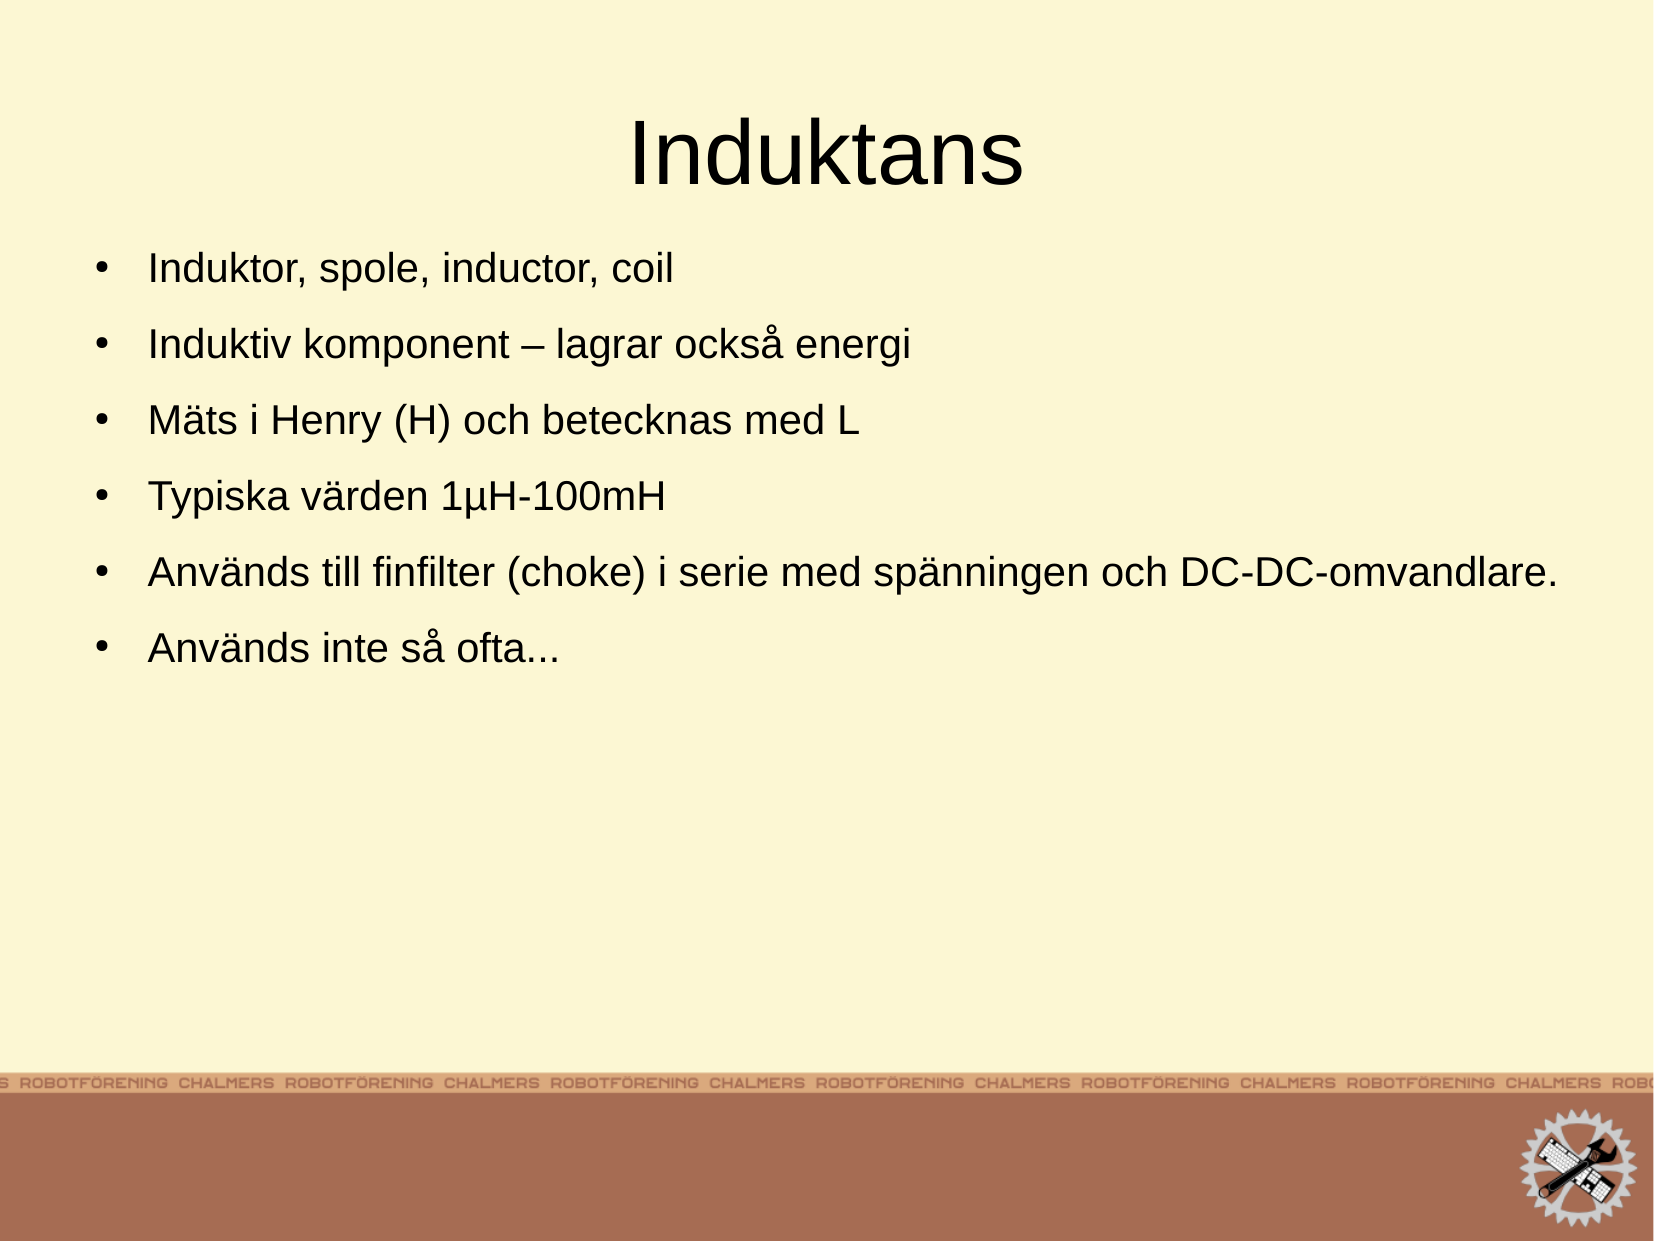

# Induktans
Induktor, spole, inductor, coil
Induktiv komponent – lagrar också energi
Mäts i Henry (H) och betecknas med L
Typiska värden 1µH-100mH
Används till finfilter (choke) i serie med spänningen och DC-DC-omvandlare.
Används inte så ofta...